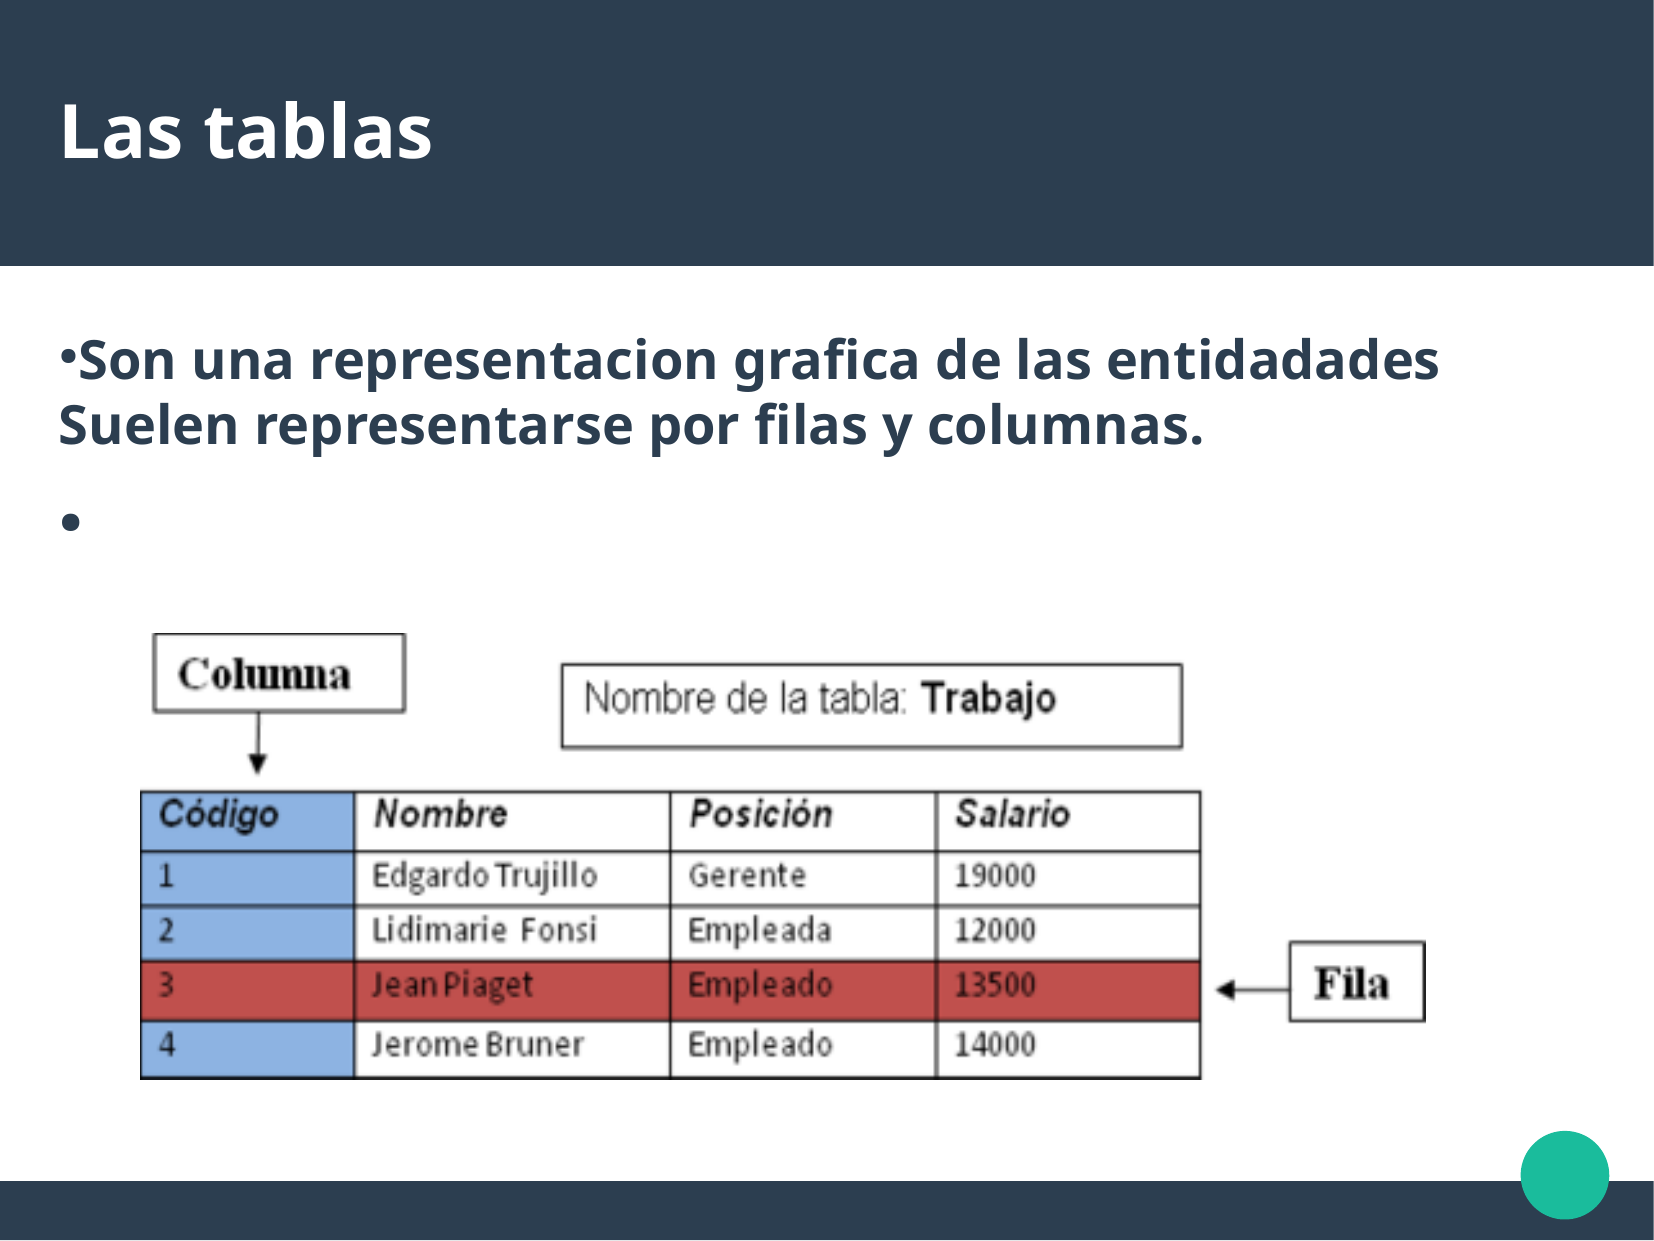

# Las tablas
Son una representacion grafica de las entidadades Suelen representarse por filas y columnas.